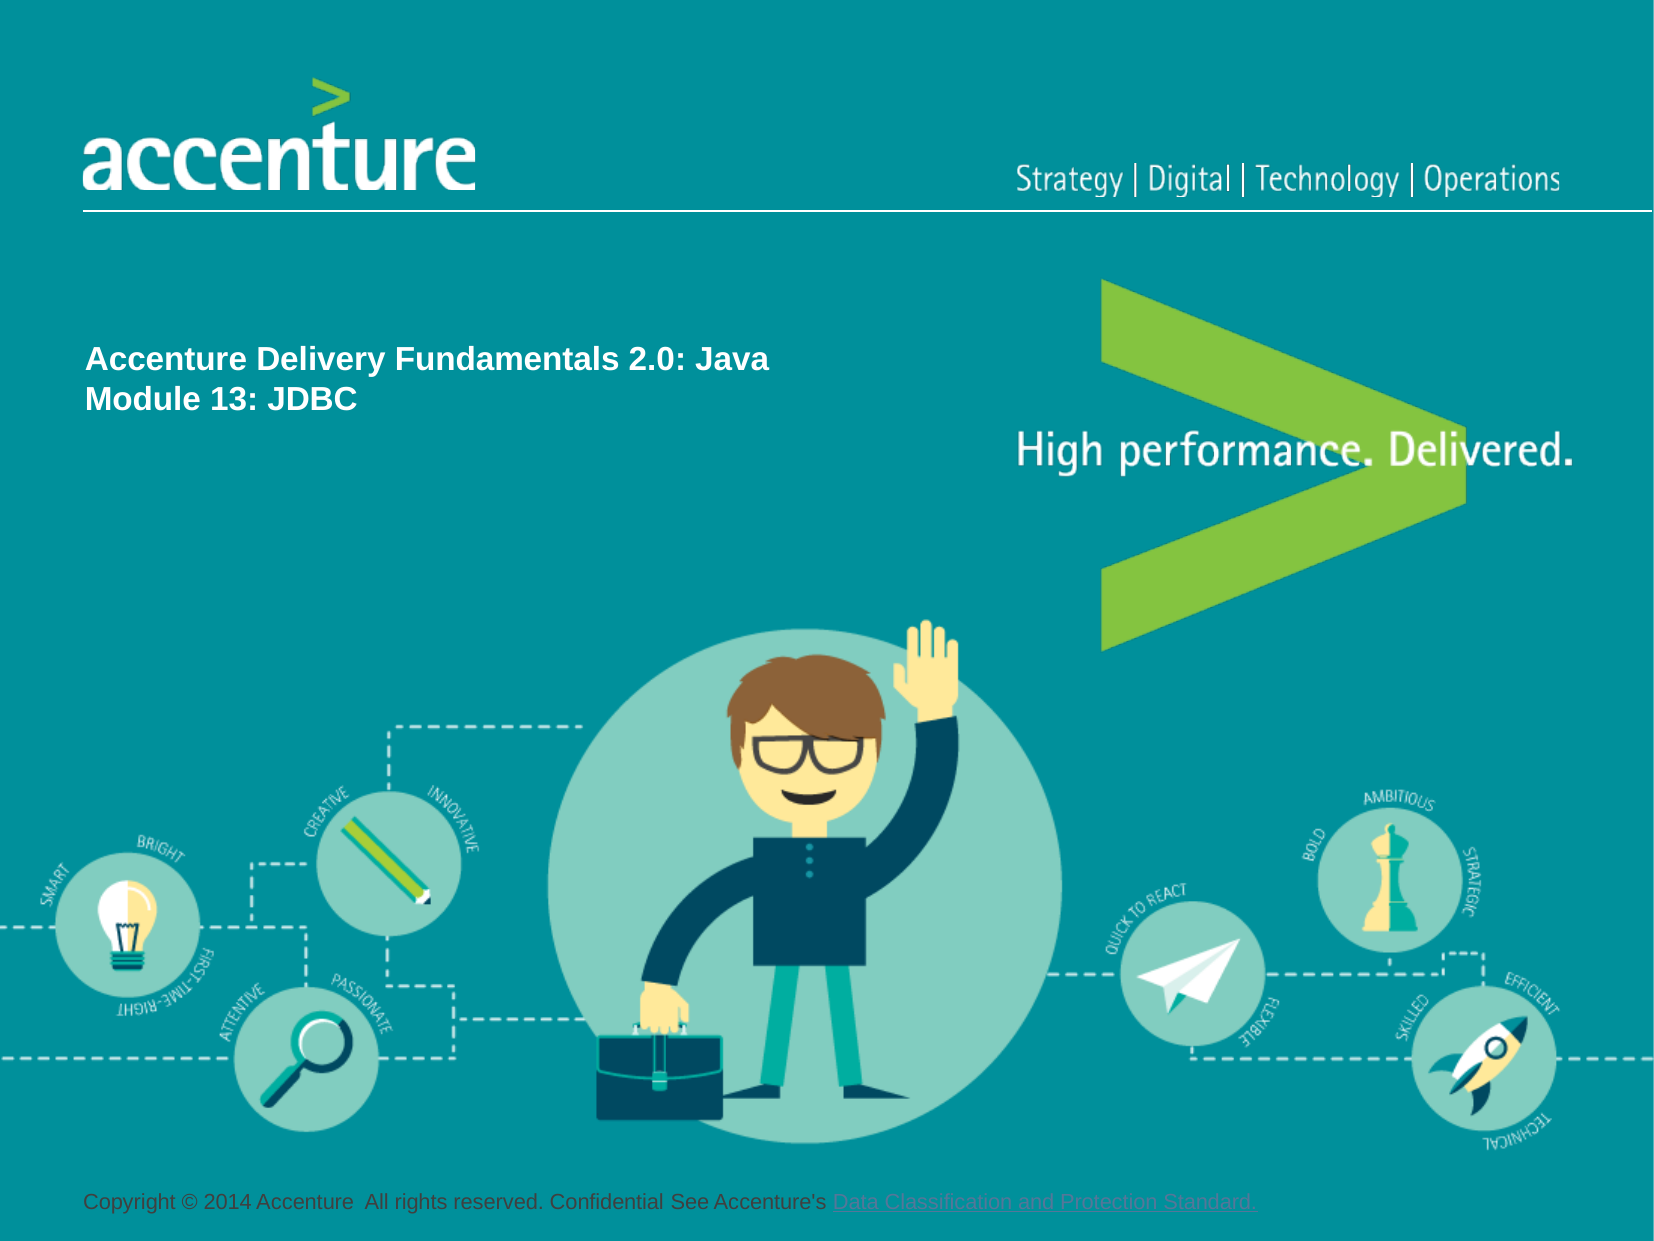

# Accenture Delivery Fundamentals 2.0: Java Module 13: JDBC